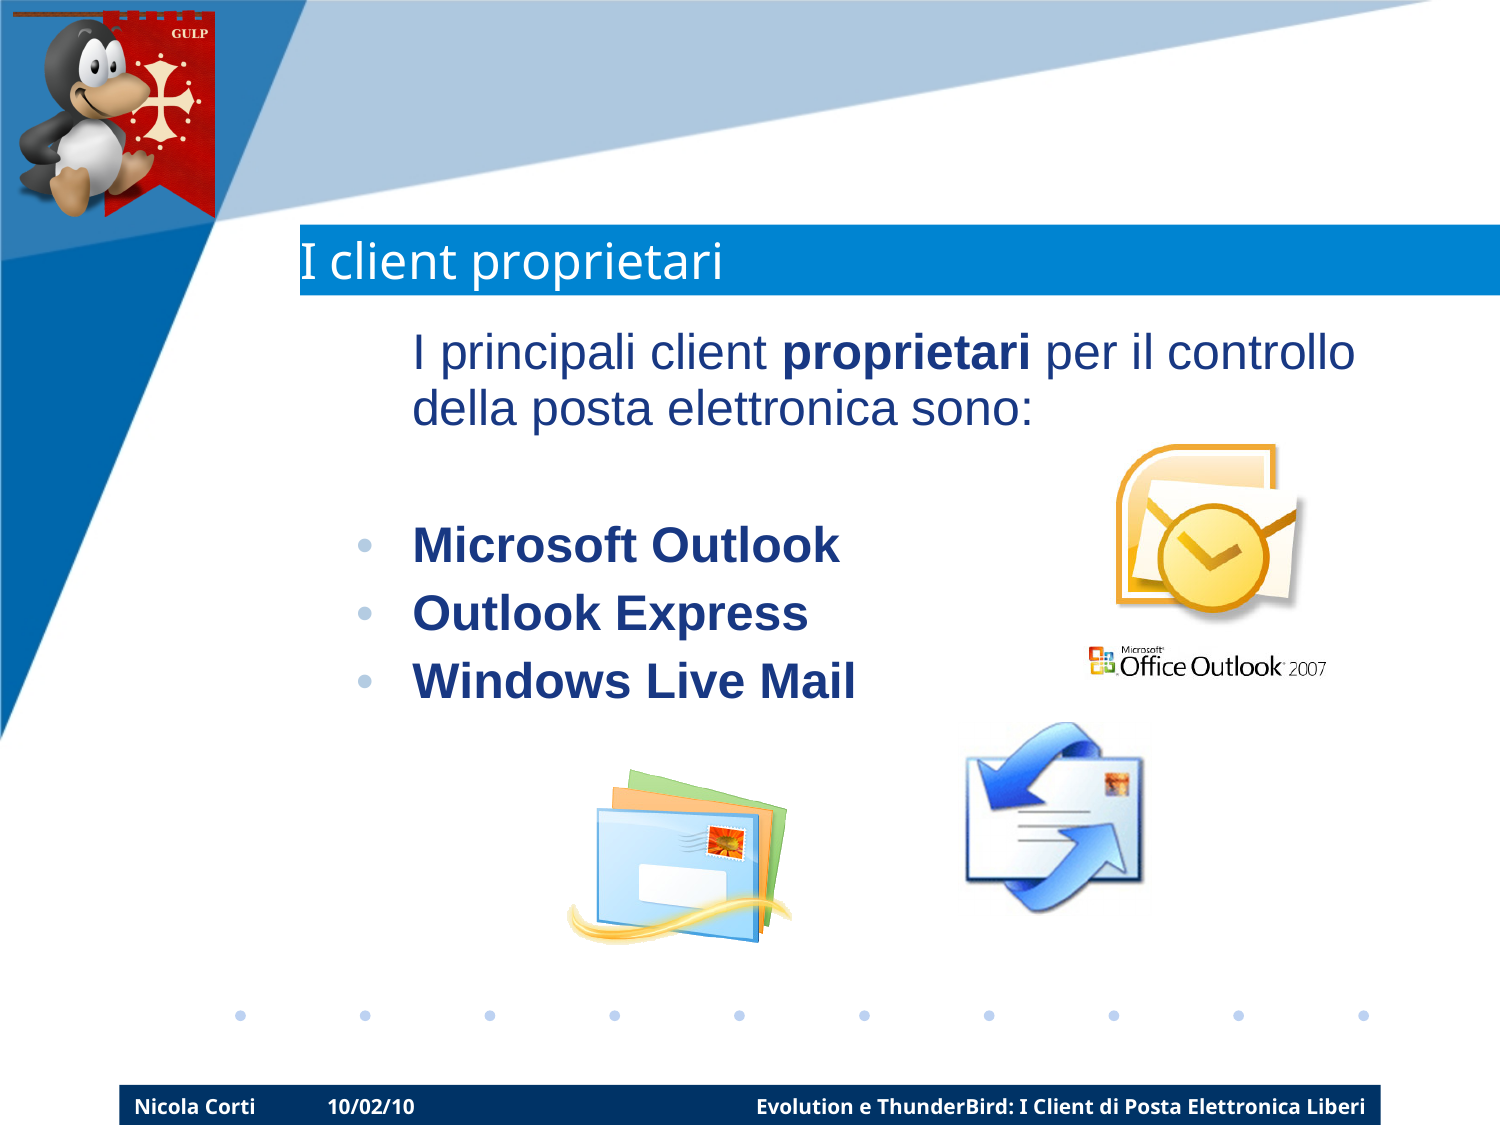

# I client proprietari
I principali client proprietari per il controllo della posta elettronica sono:
Microsoft Outlook
Outlook Express
Windows Live Mail